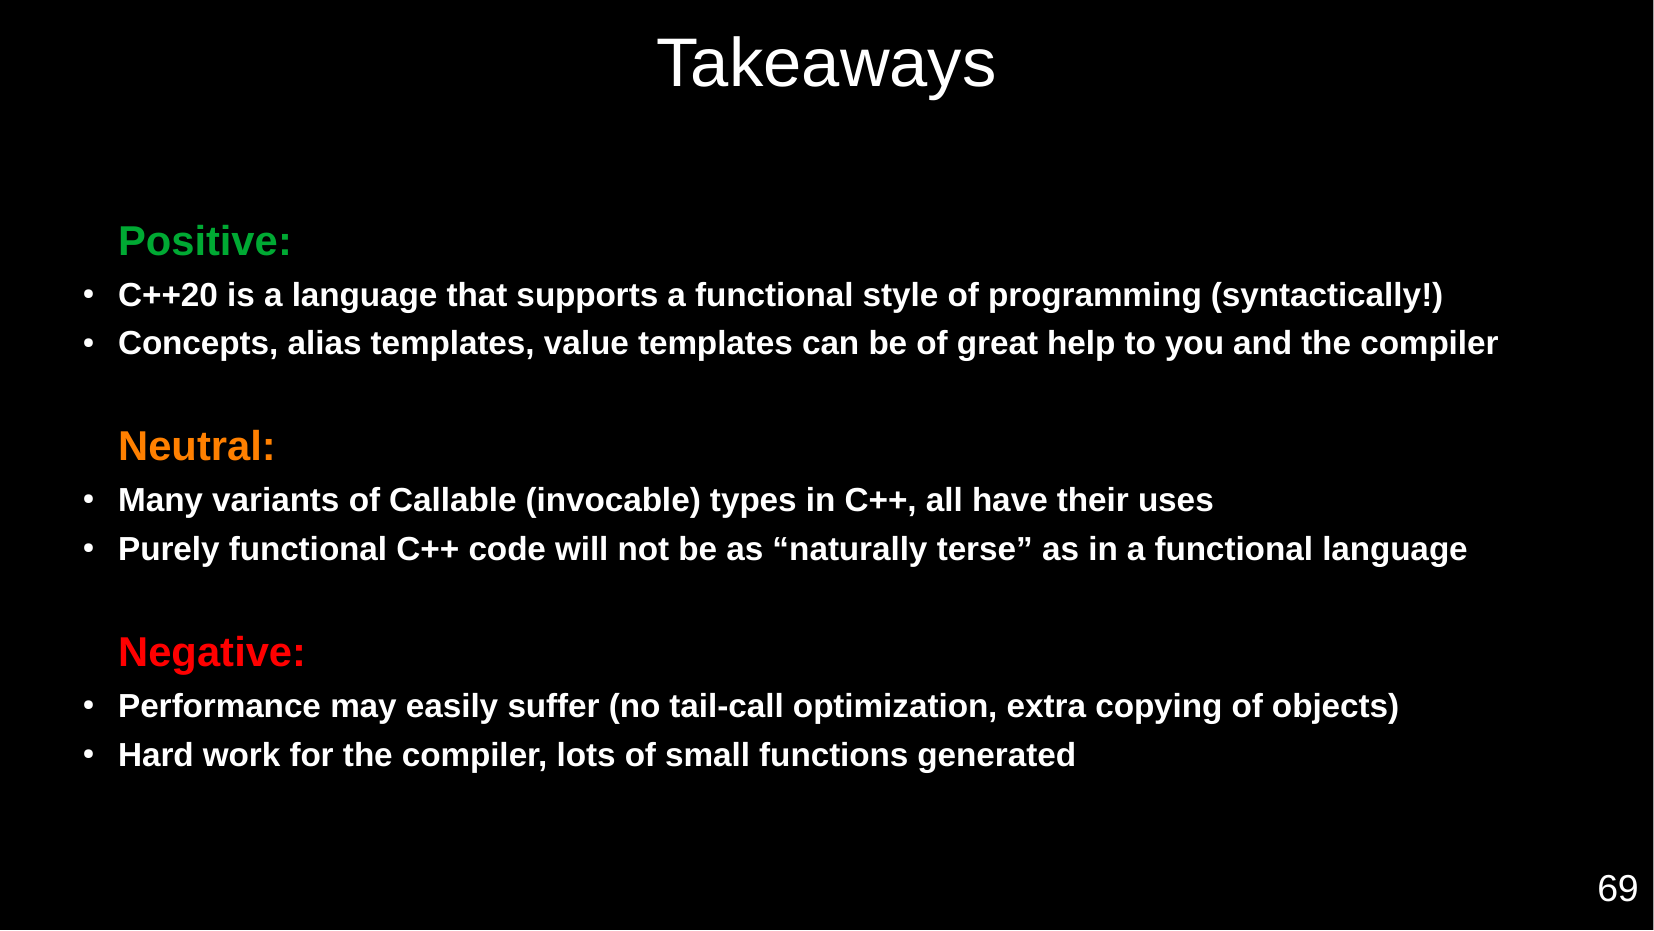

Takeaways
# Positive:
C++20 is a language that supports a functional style of programming (syntactically!)
Concepts, alias templates, value templates can be of great help to you and the compiler
Neutral:
Many variants of Callable (invocable) types in C++, all have their uses
Purely functional C++ code will not be as “naturally terse” as in a functional language
Negative:
Performance may easily suffer (no tail-call optimization, extra copying of objects)
Hard work for the compiler, lots of small functions generated